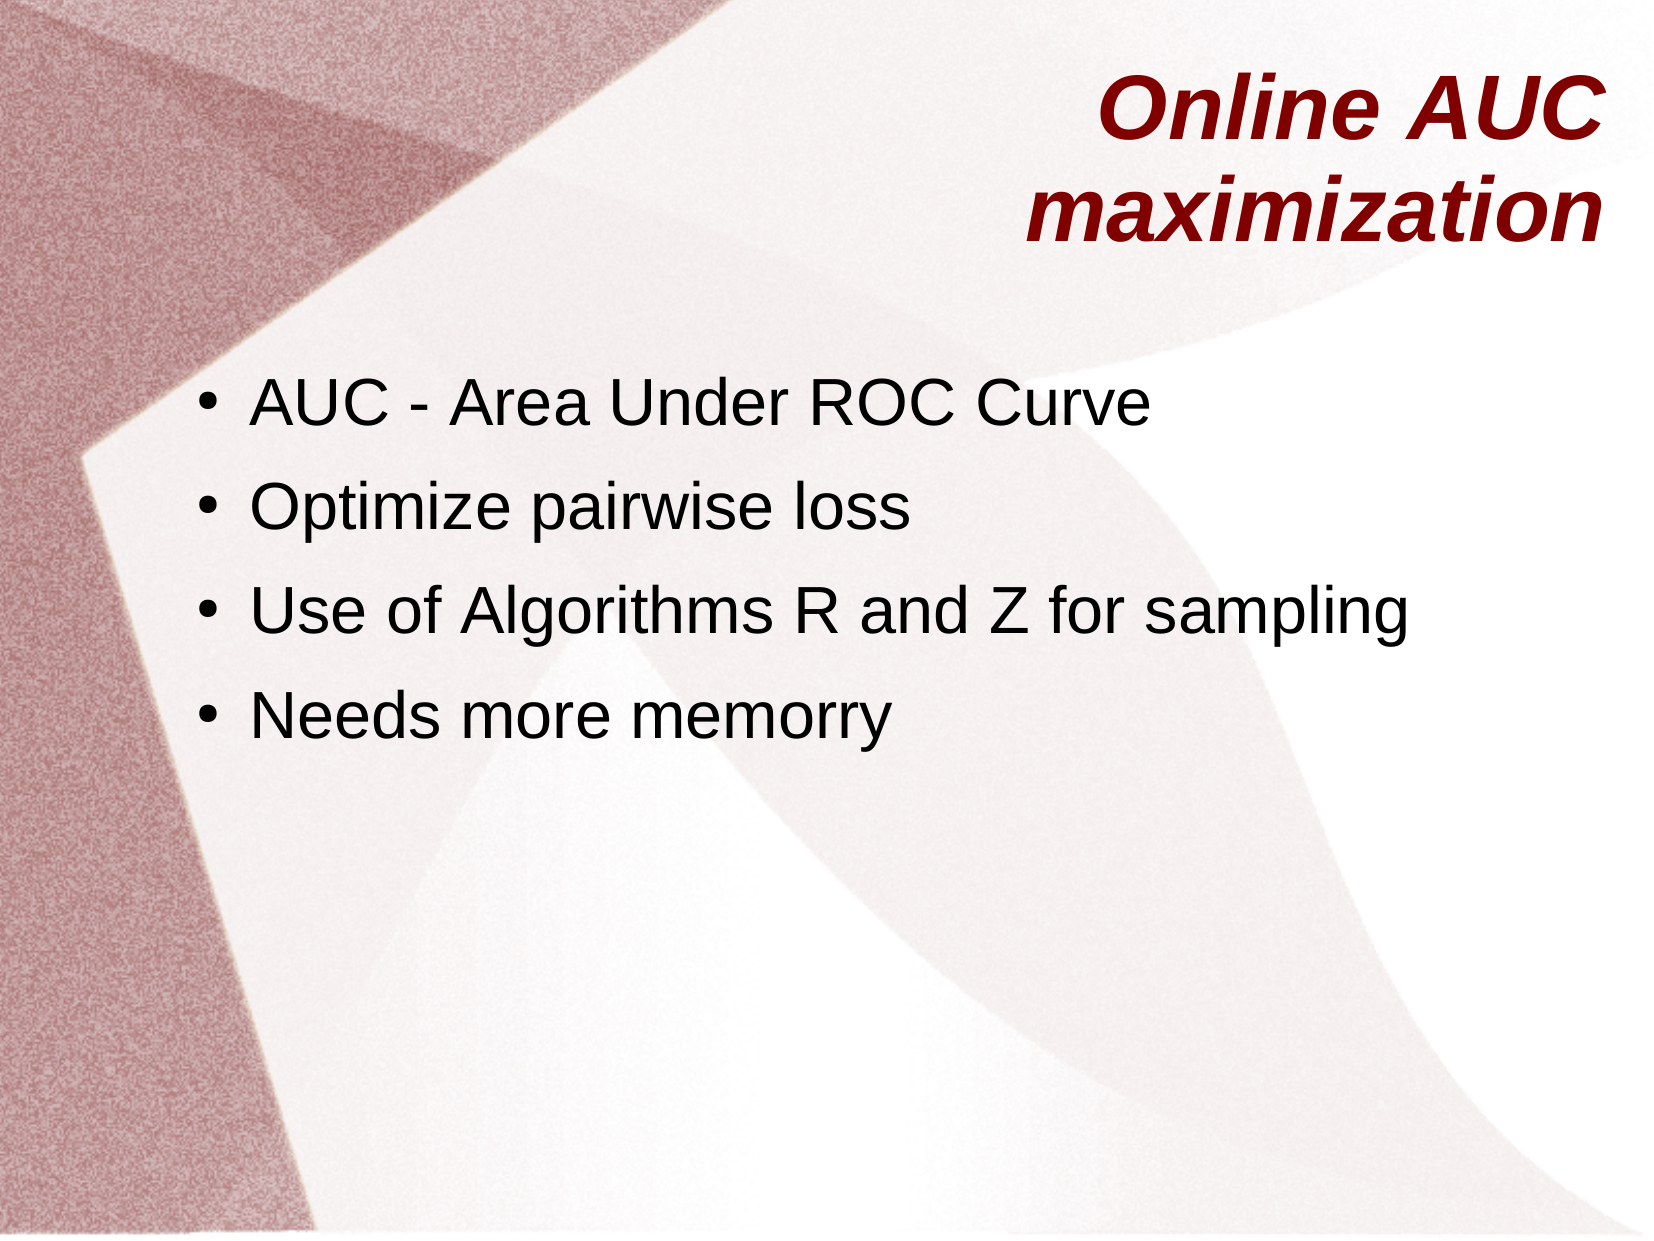

# Online AUC maximization
AUC - Area Under ROC Curve
Optimize pairwise loss
Use of Algorithms R and Z for sampling
Needs more memorry